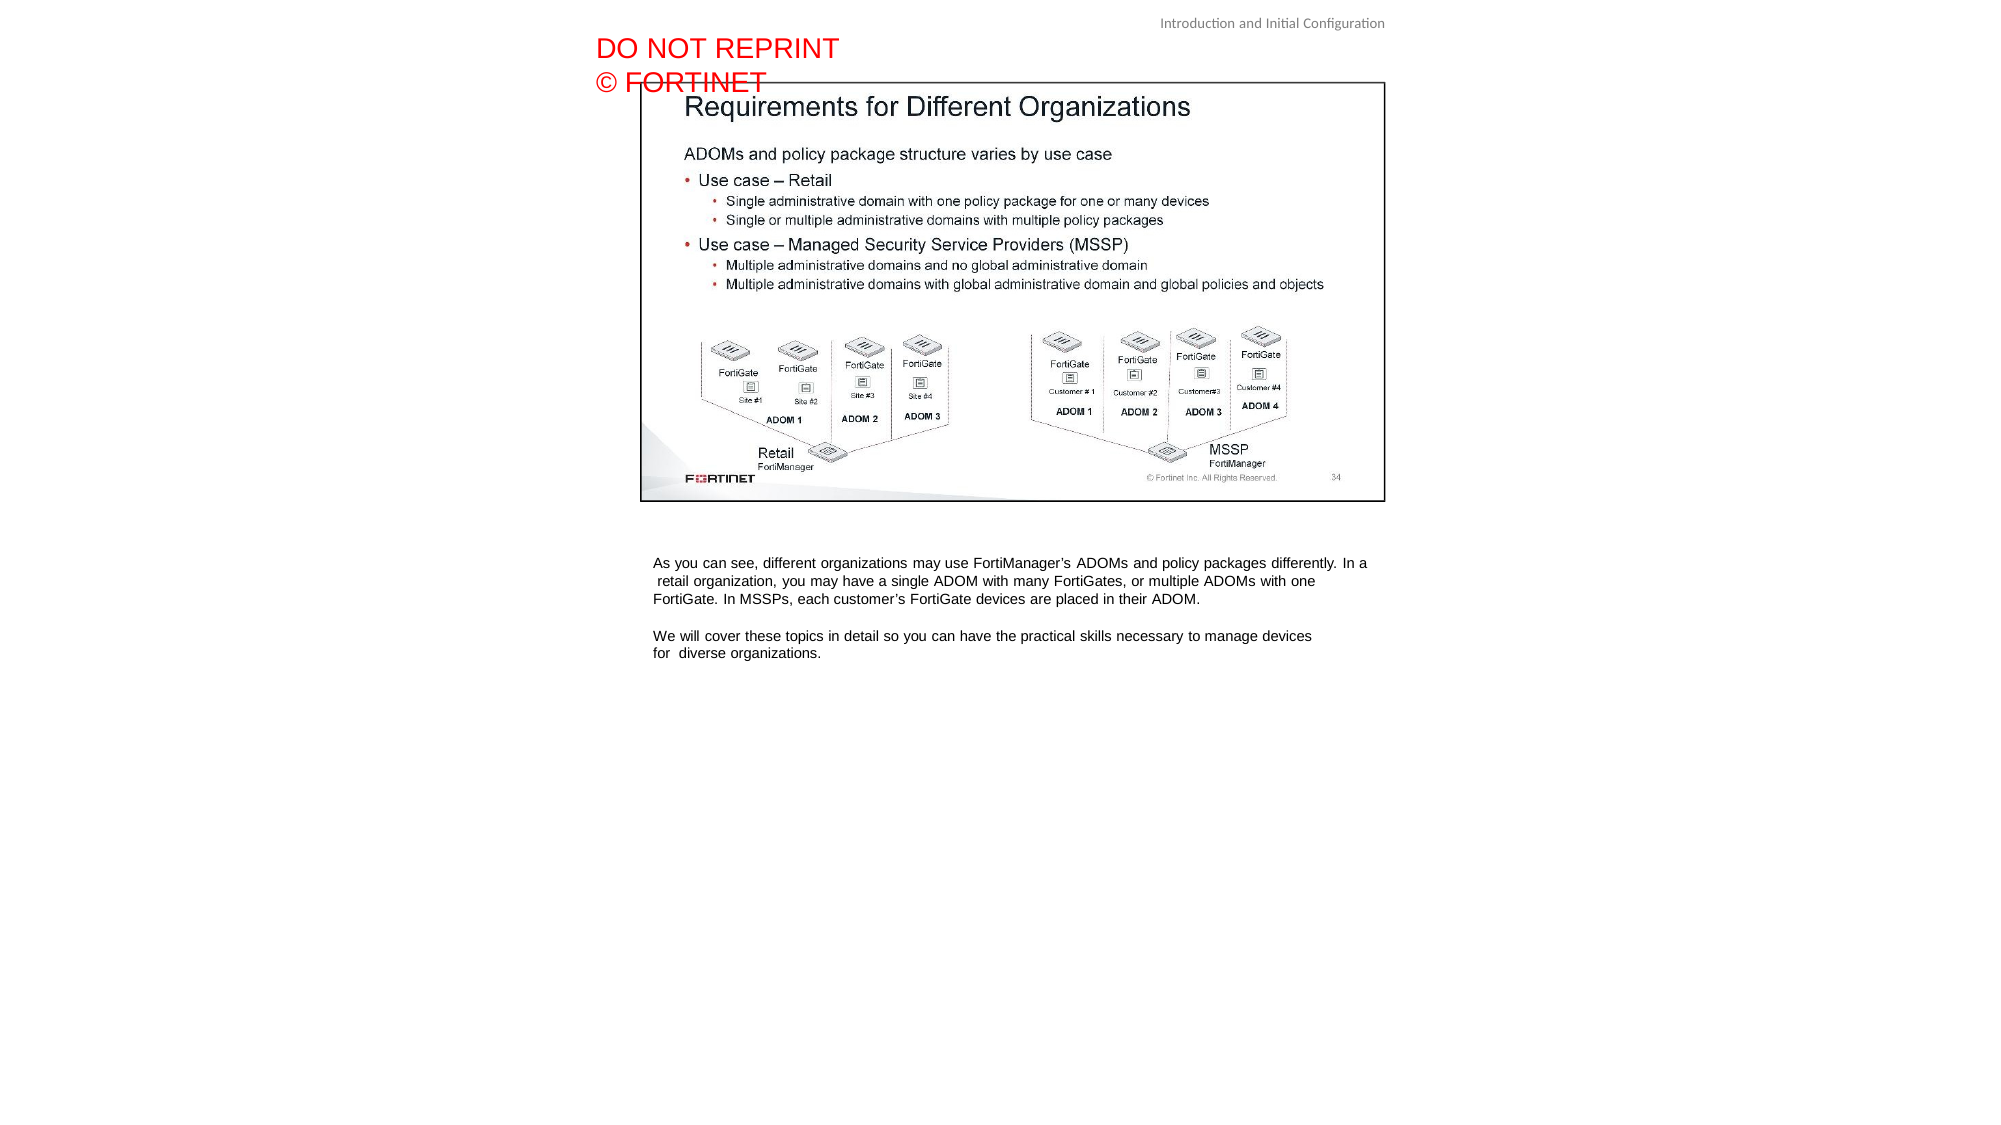

Introduction and Initial Configuration
DO NOT REPRINT
© FORTINET
As you can see, different organizations may use FortiManager’s ADOMs and policy packages differently. In a retail organization, you may have a single ADOM with many FortiGates, or multiple ADOMs with one FortiGate. In MSSPs, each customer’s FortiGate devices are placed in their ADOM.
We will cover these topics in detail so you can have the practical skills necessary to manage devices for diverse organizations.
FortiManager 6.2 Study Guide
1